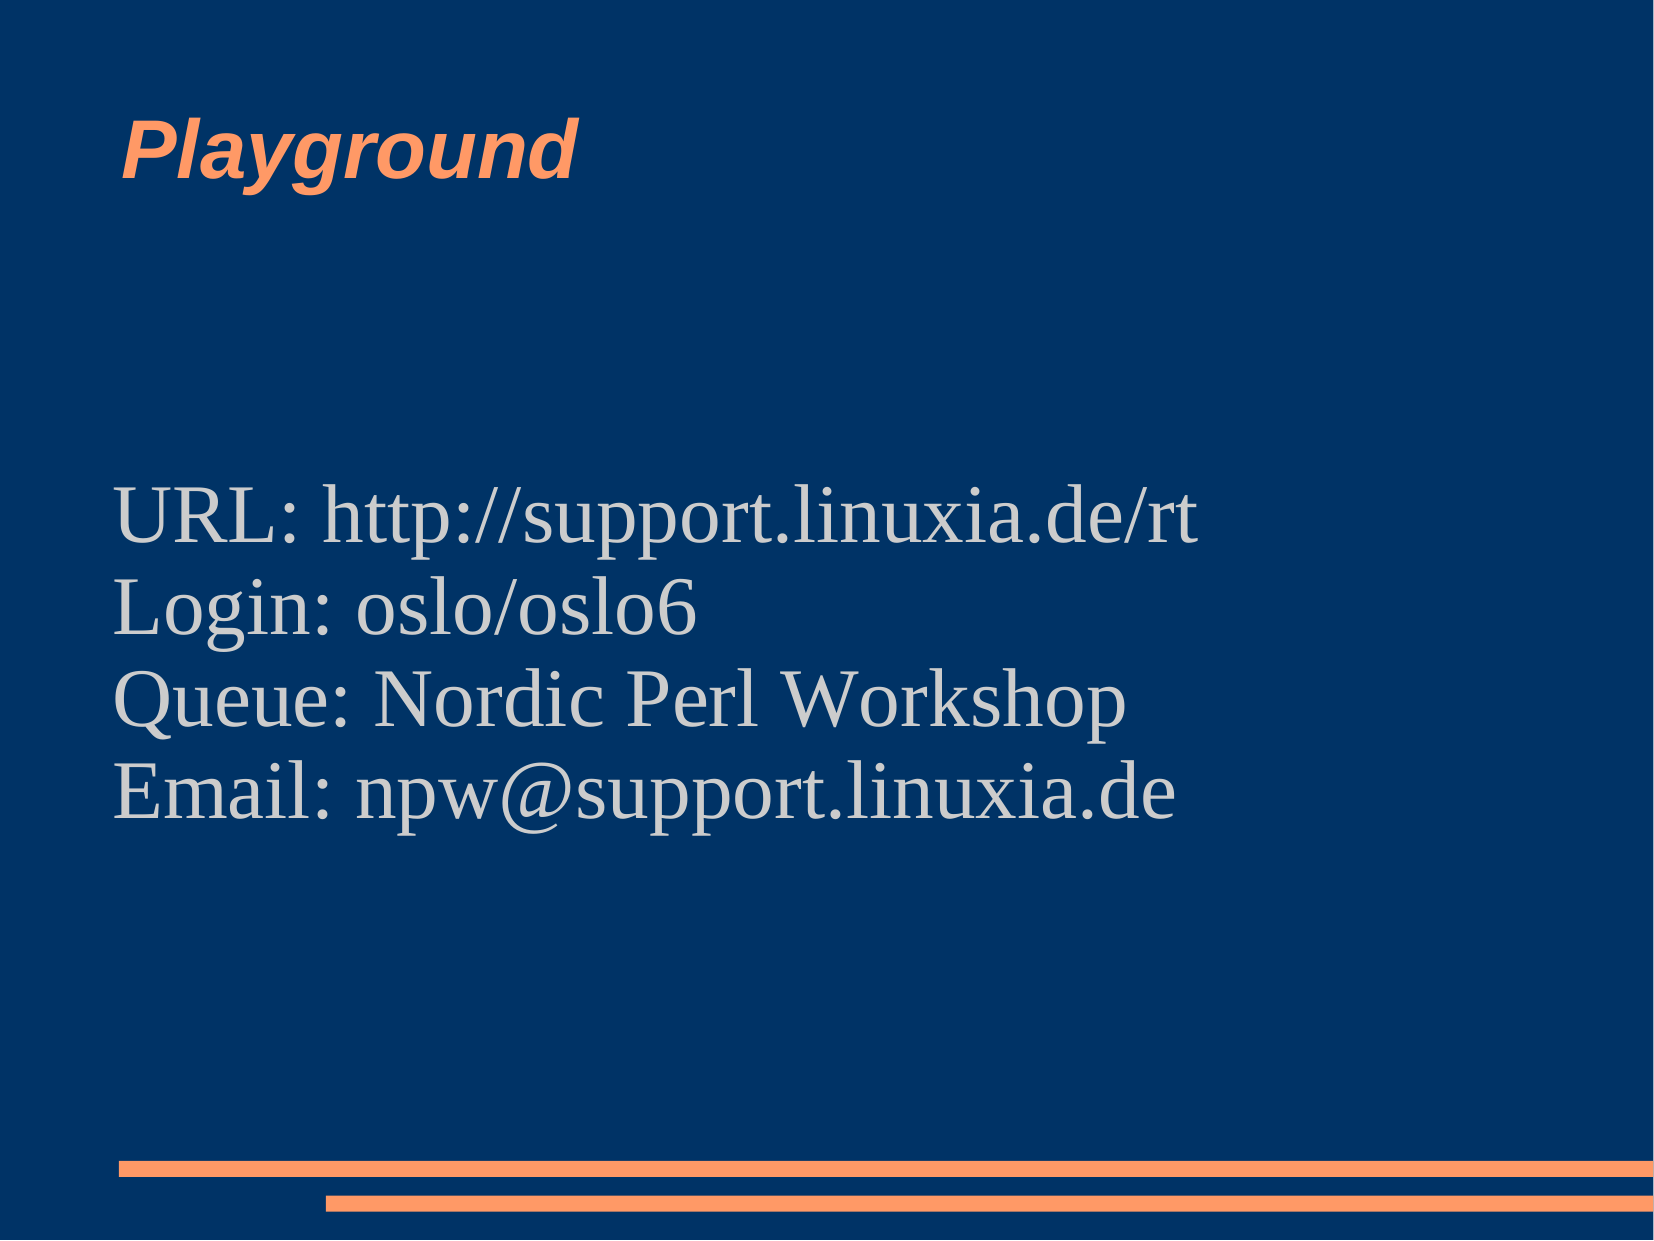

# Playground
URL: http://support.linuxia.de/rt
Login: oslo/oslo6
Queue: Nordic Perl Workshop
Email: npw@support.linuxia.de